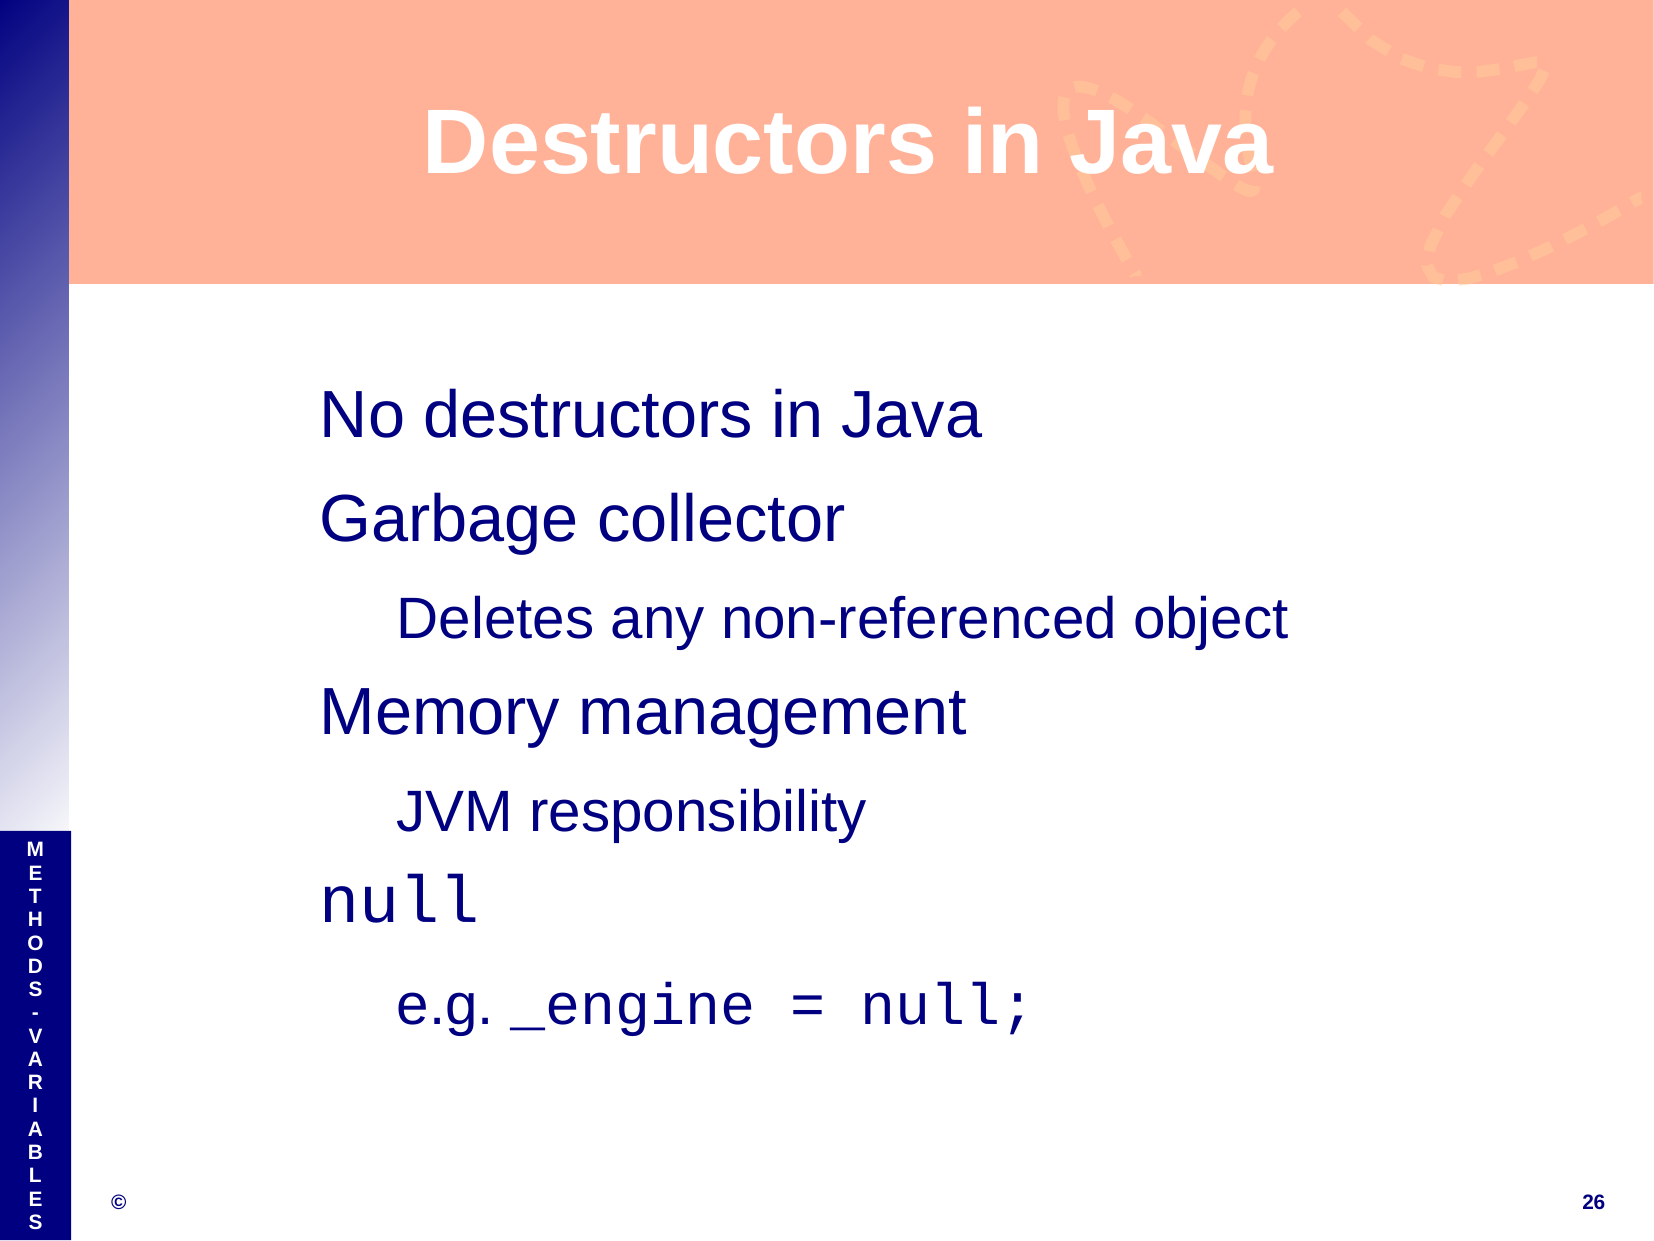

# Destructors in Java
No destructors in Java
Garbage collector
Deletes any non-referenced object
Memory management
JVM responsibility
null
e.g. _engine = null;
M
E
T
H
O
D
S
-
V
A
R
I
A
B
L
E
S